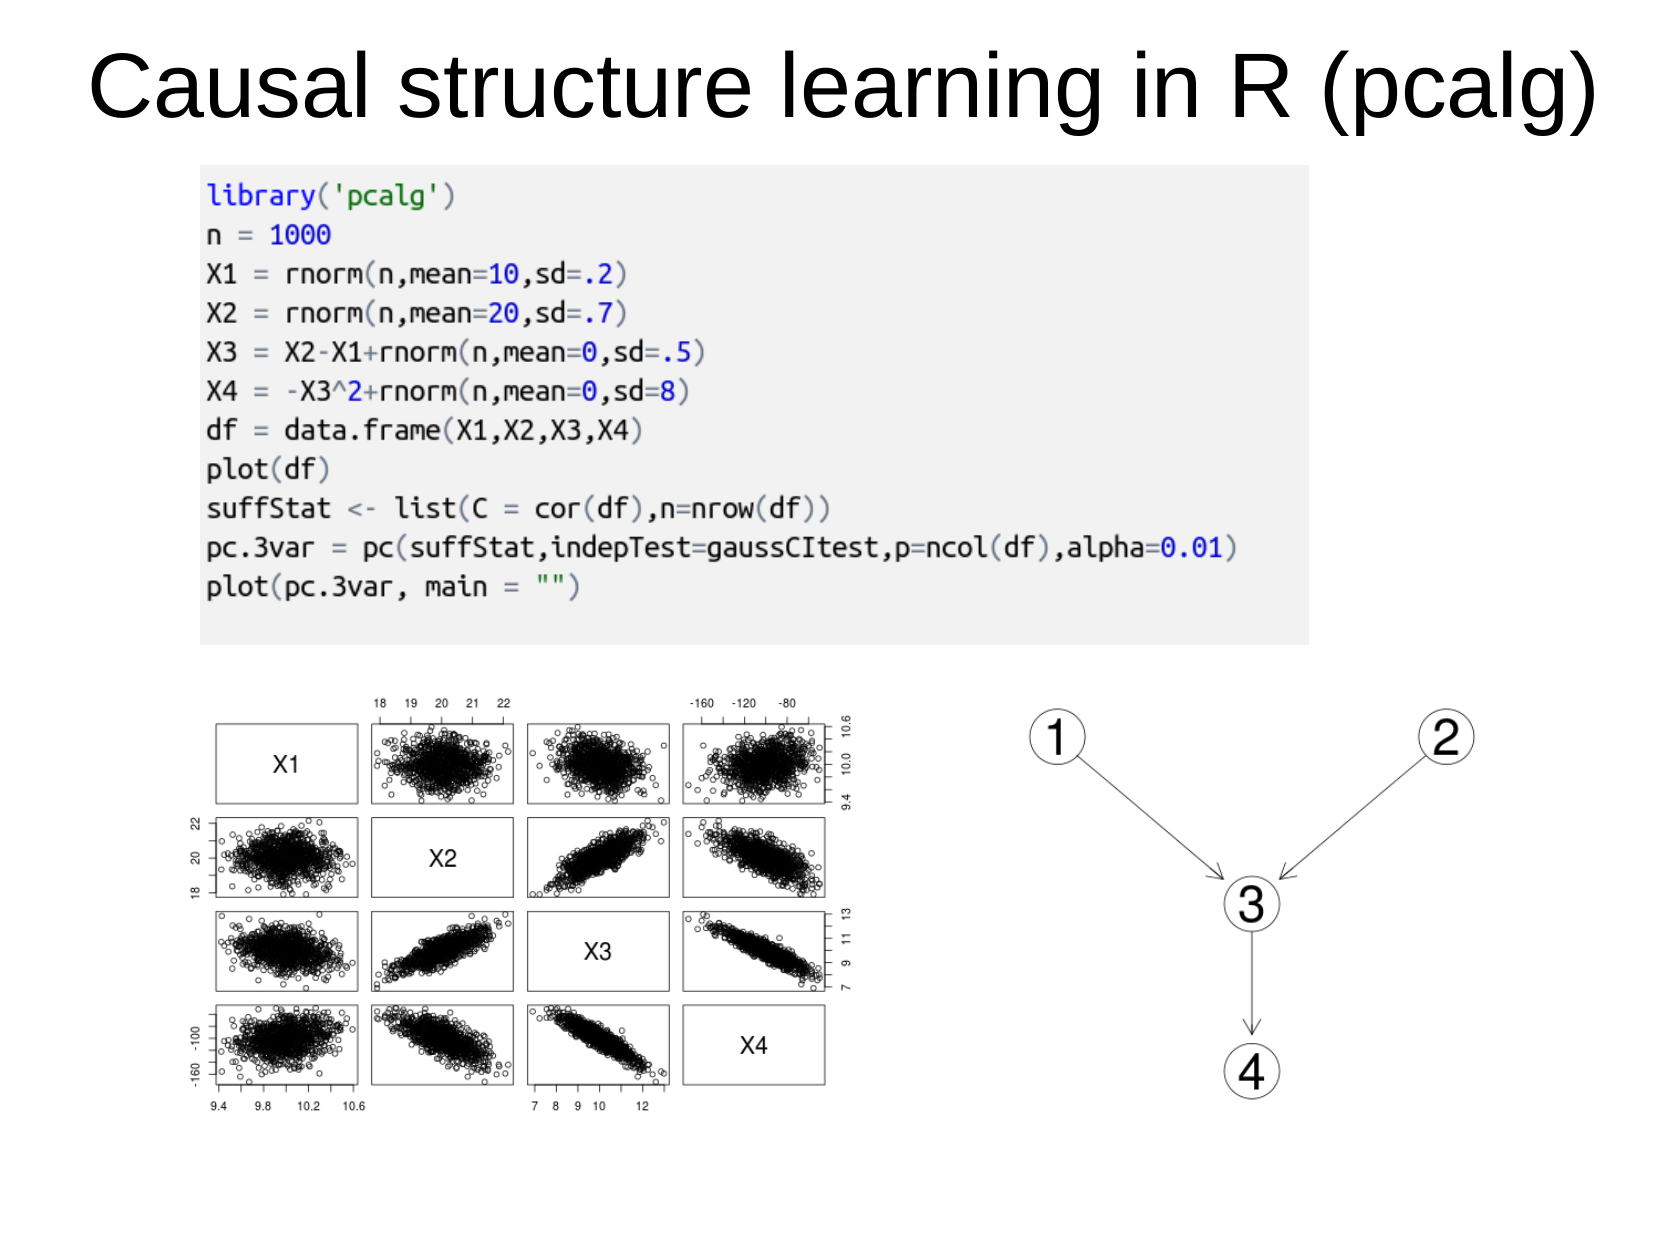

# Causal structure learning in R (pcalg)